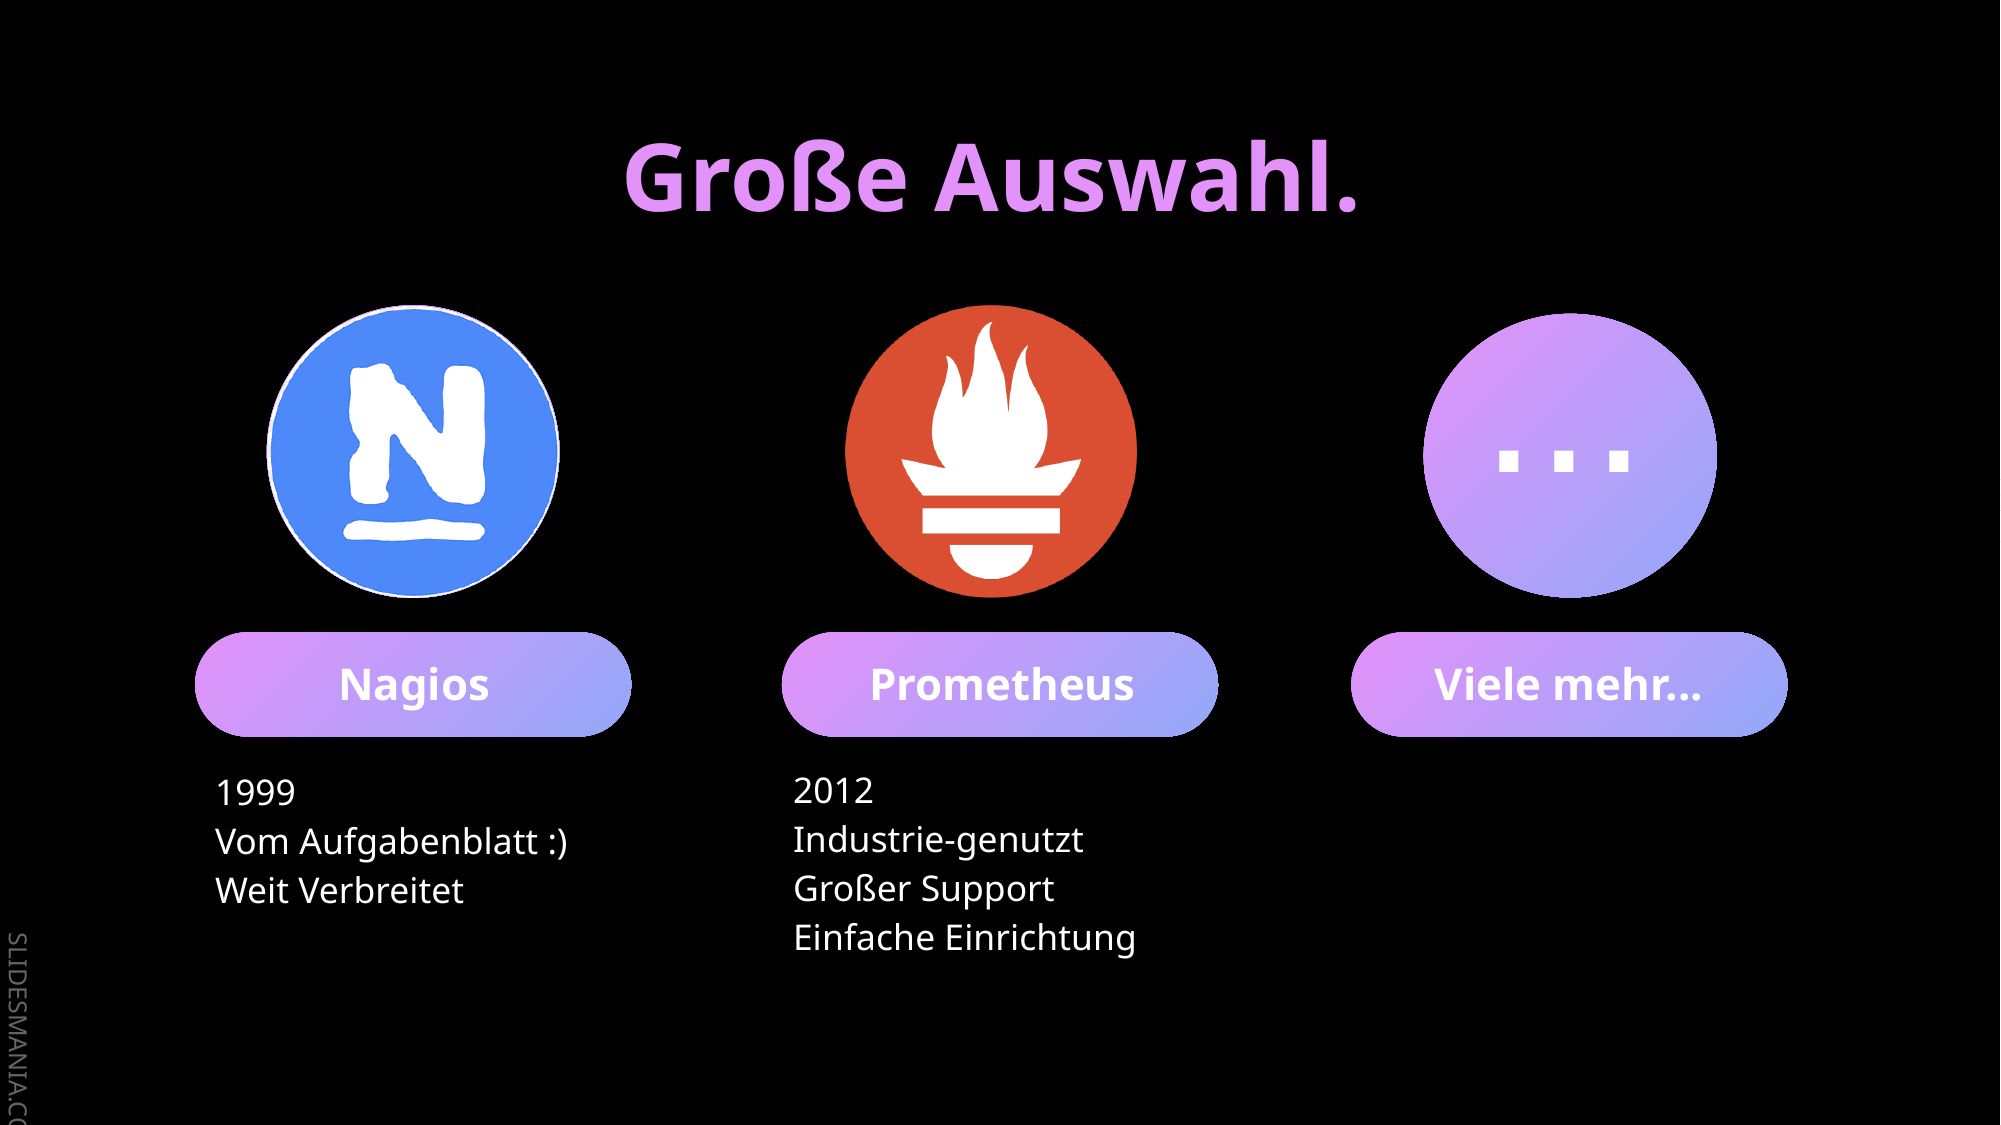

Große Auswahl.
...
# Nagios
Prometheus
Viele mehr...
2012
Industrie-genutzt
Großer Support
Einfache Einrichtung
1999
Vom Aufgabenblatt :)
Weit Verbreitet